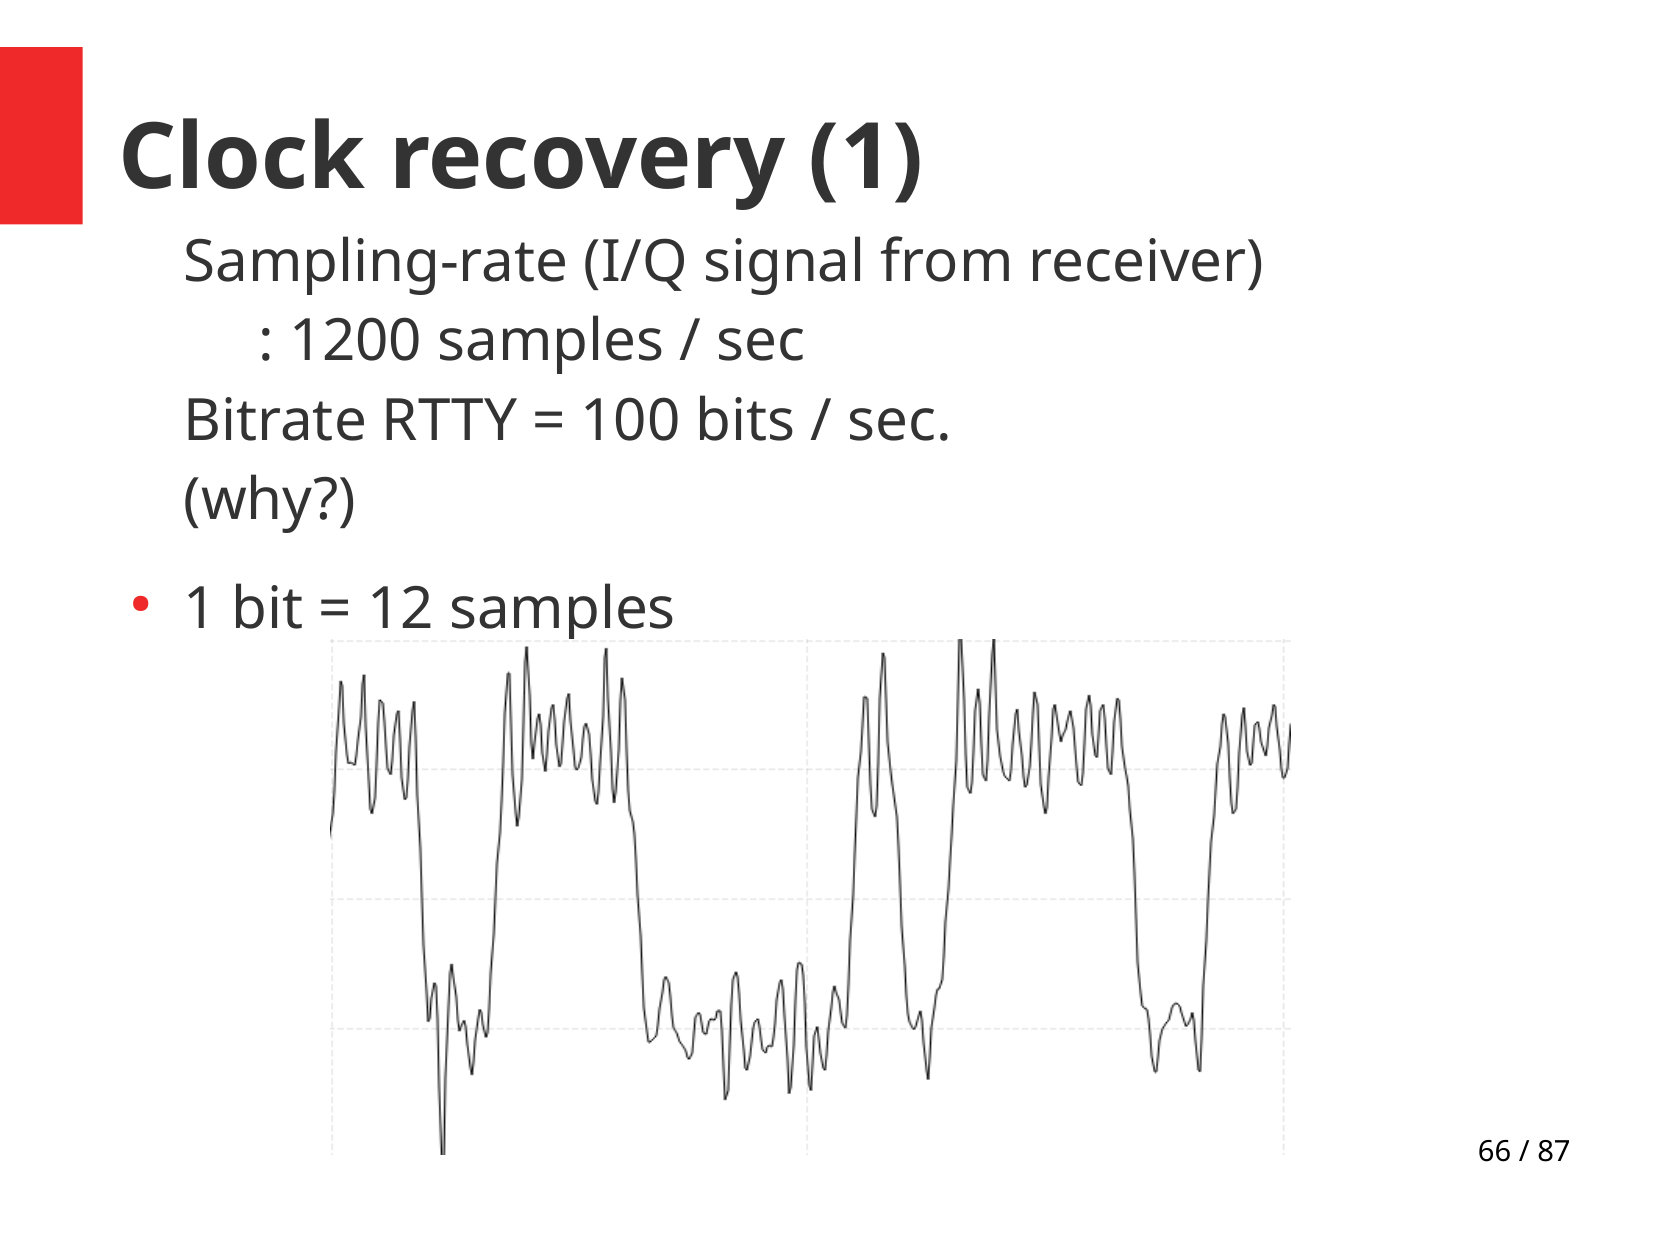

# Clock recovery (1)
Sampling-rate (I/Q signal from receiver)
	: 1200 samples / sec
Bitrate RTTY = 100 bits / sec.
(why?)
1 bit = 12 samples
66